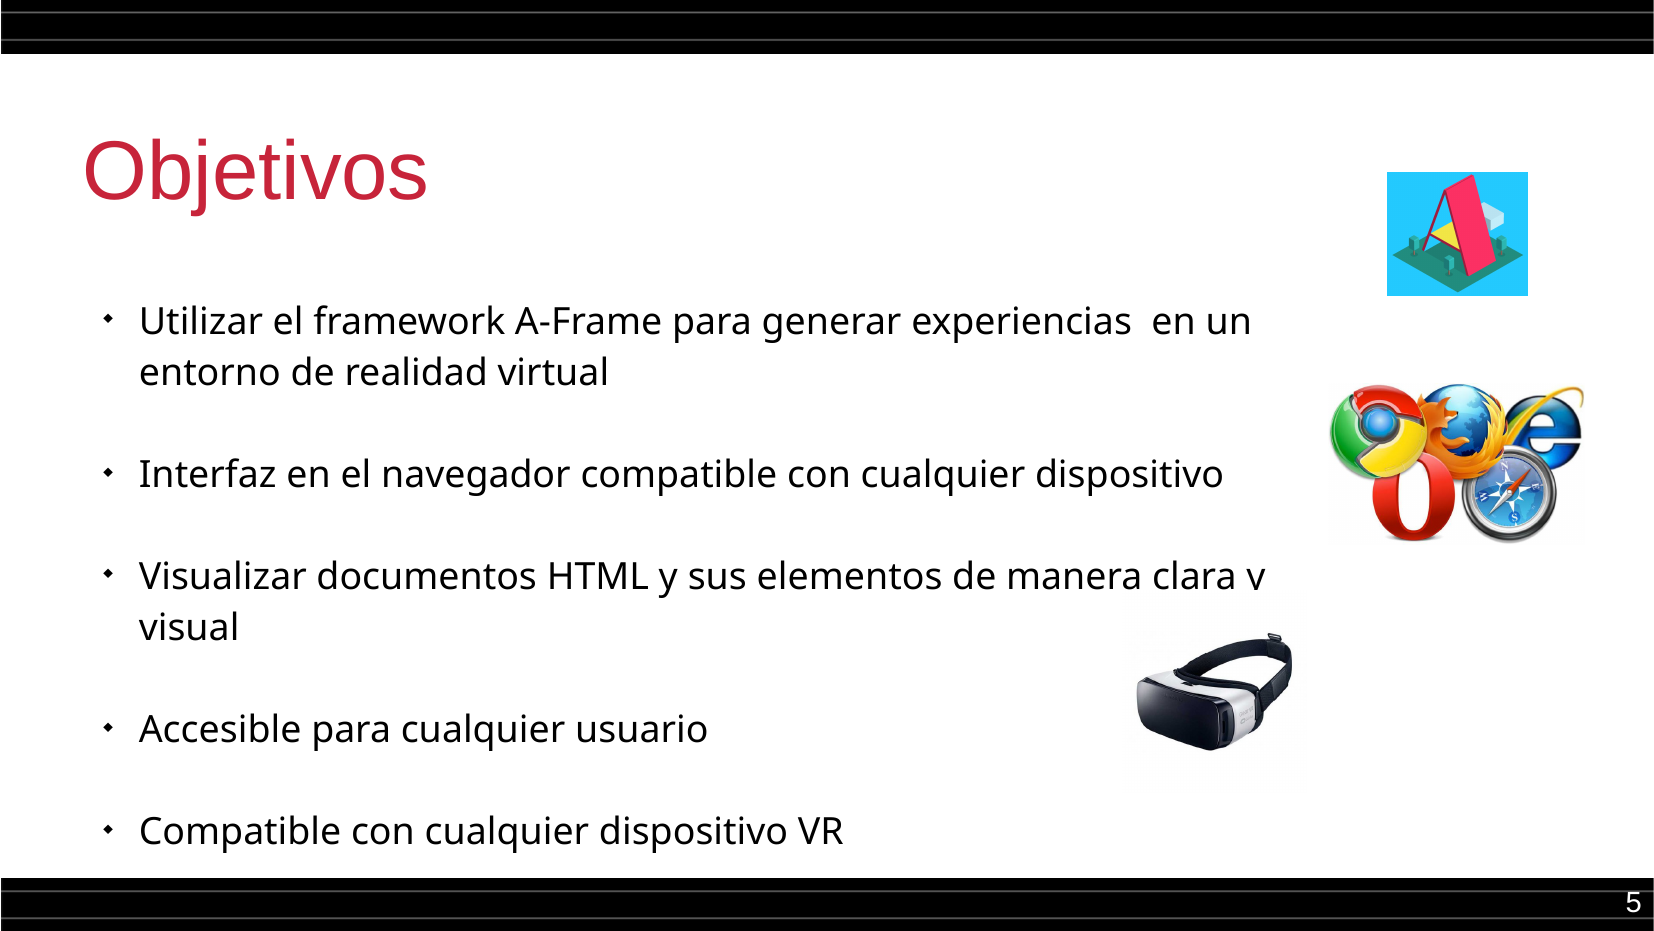

# Objetivos
Utilizar el framework A-Frame para generar experiencias en un entorno de realidad virtual
Interfaz en el navegador compatible con cualquier dispositivo
Visualizar documentos HTML y sus elementos de manera clara y visual
Accesible para cualquier usuario
Compatible con cualquier dispositivo VR